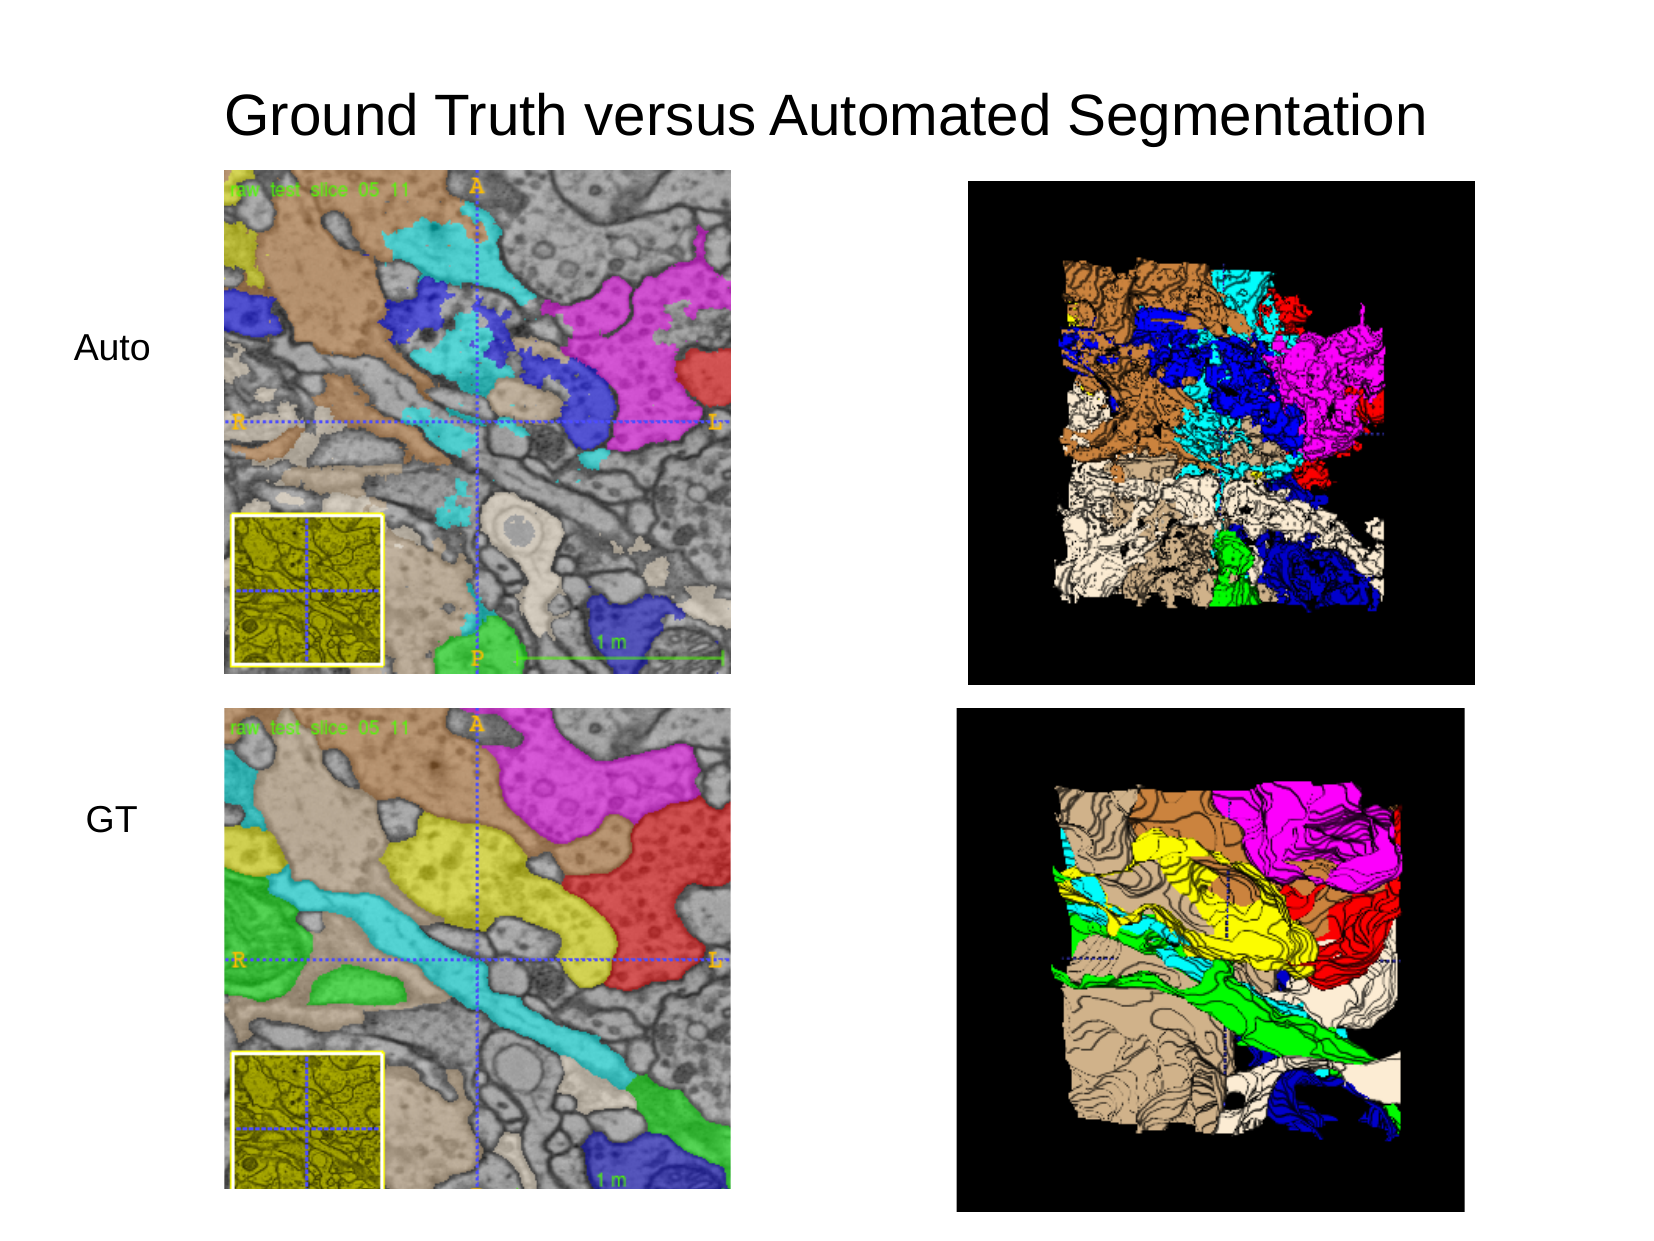

# Ground Truth versus Automated Segmentation
Auto
GT